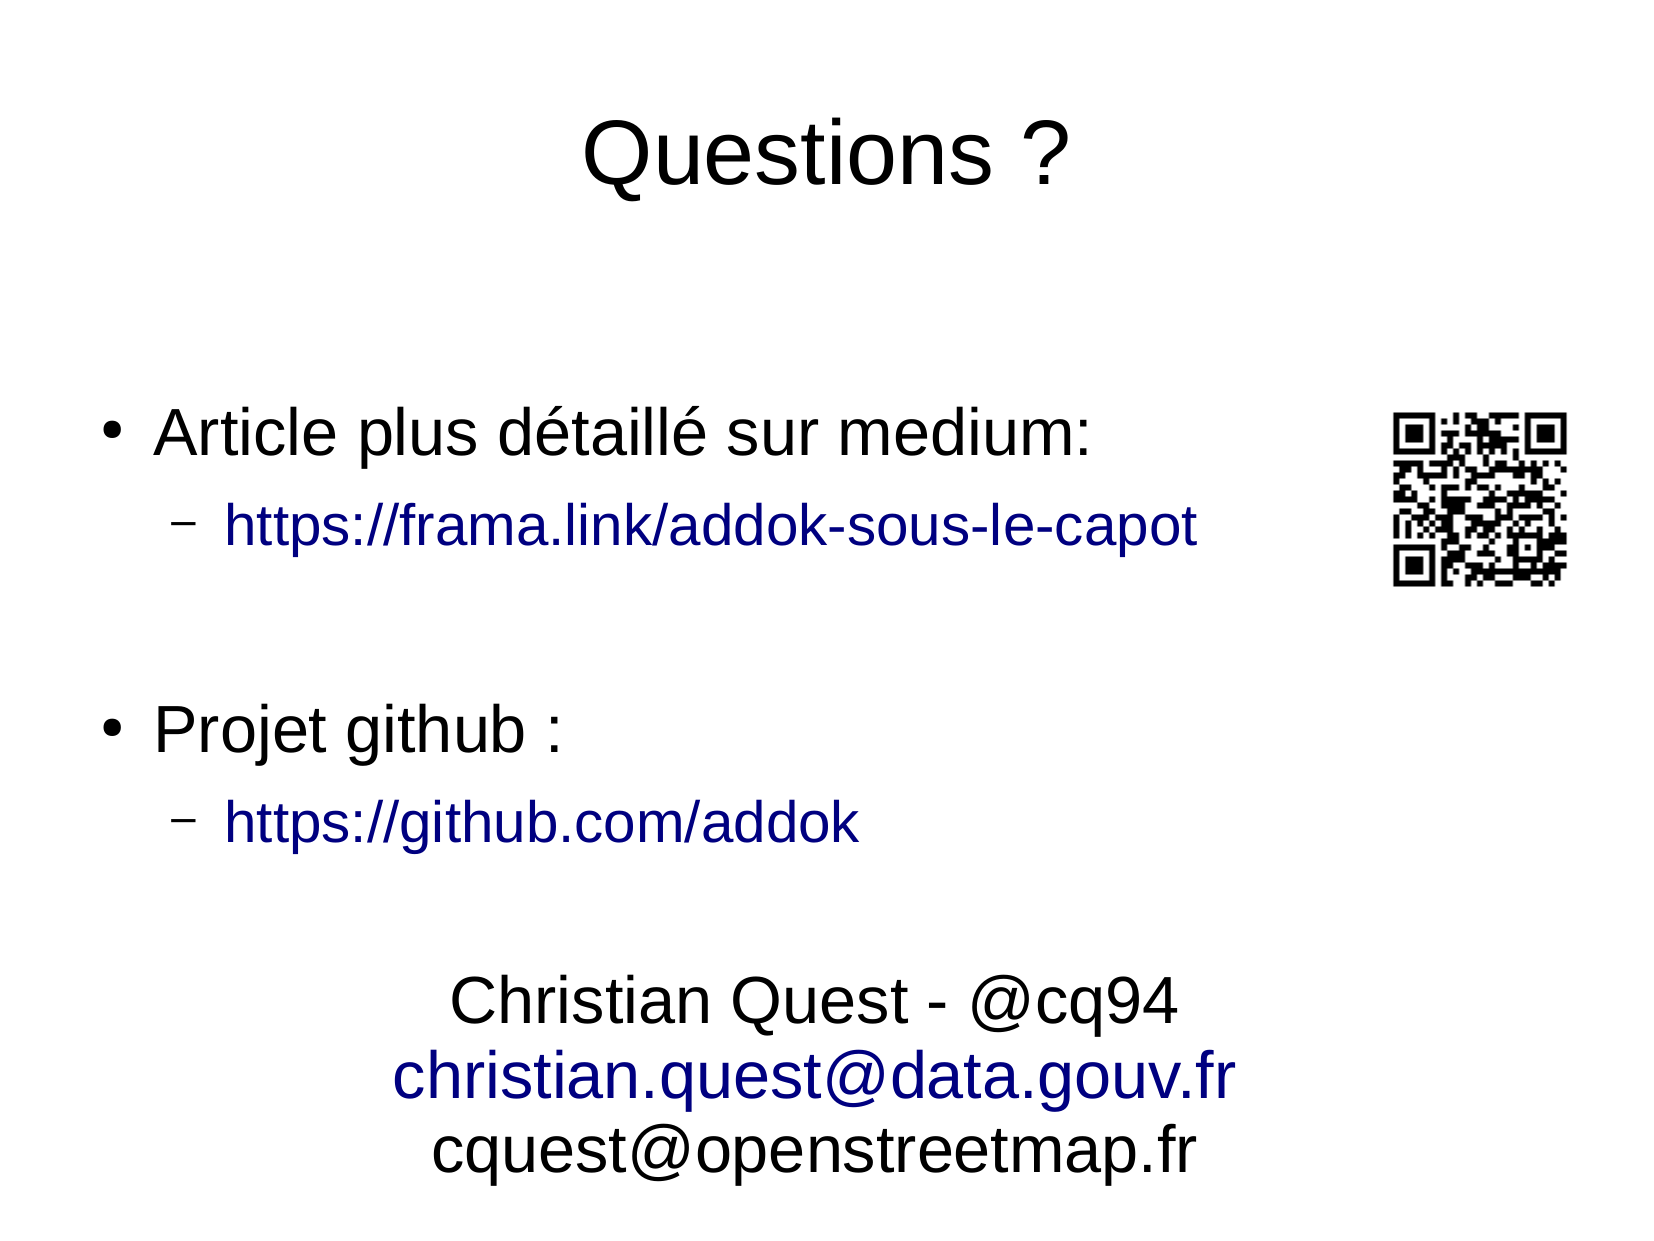

# Questions ?
Article plus détaillé sur medium:
https://frama.link/addok-sous-le-capot
Projet github :
https://github.com/addok
Christian Quest - @cq94
christian.quest@data.gouv.fr
cquest@openstreetmap.fr